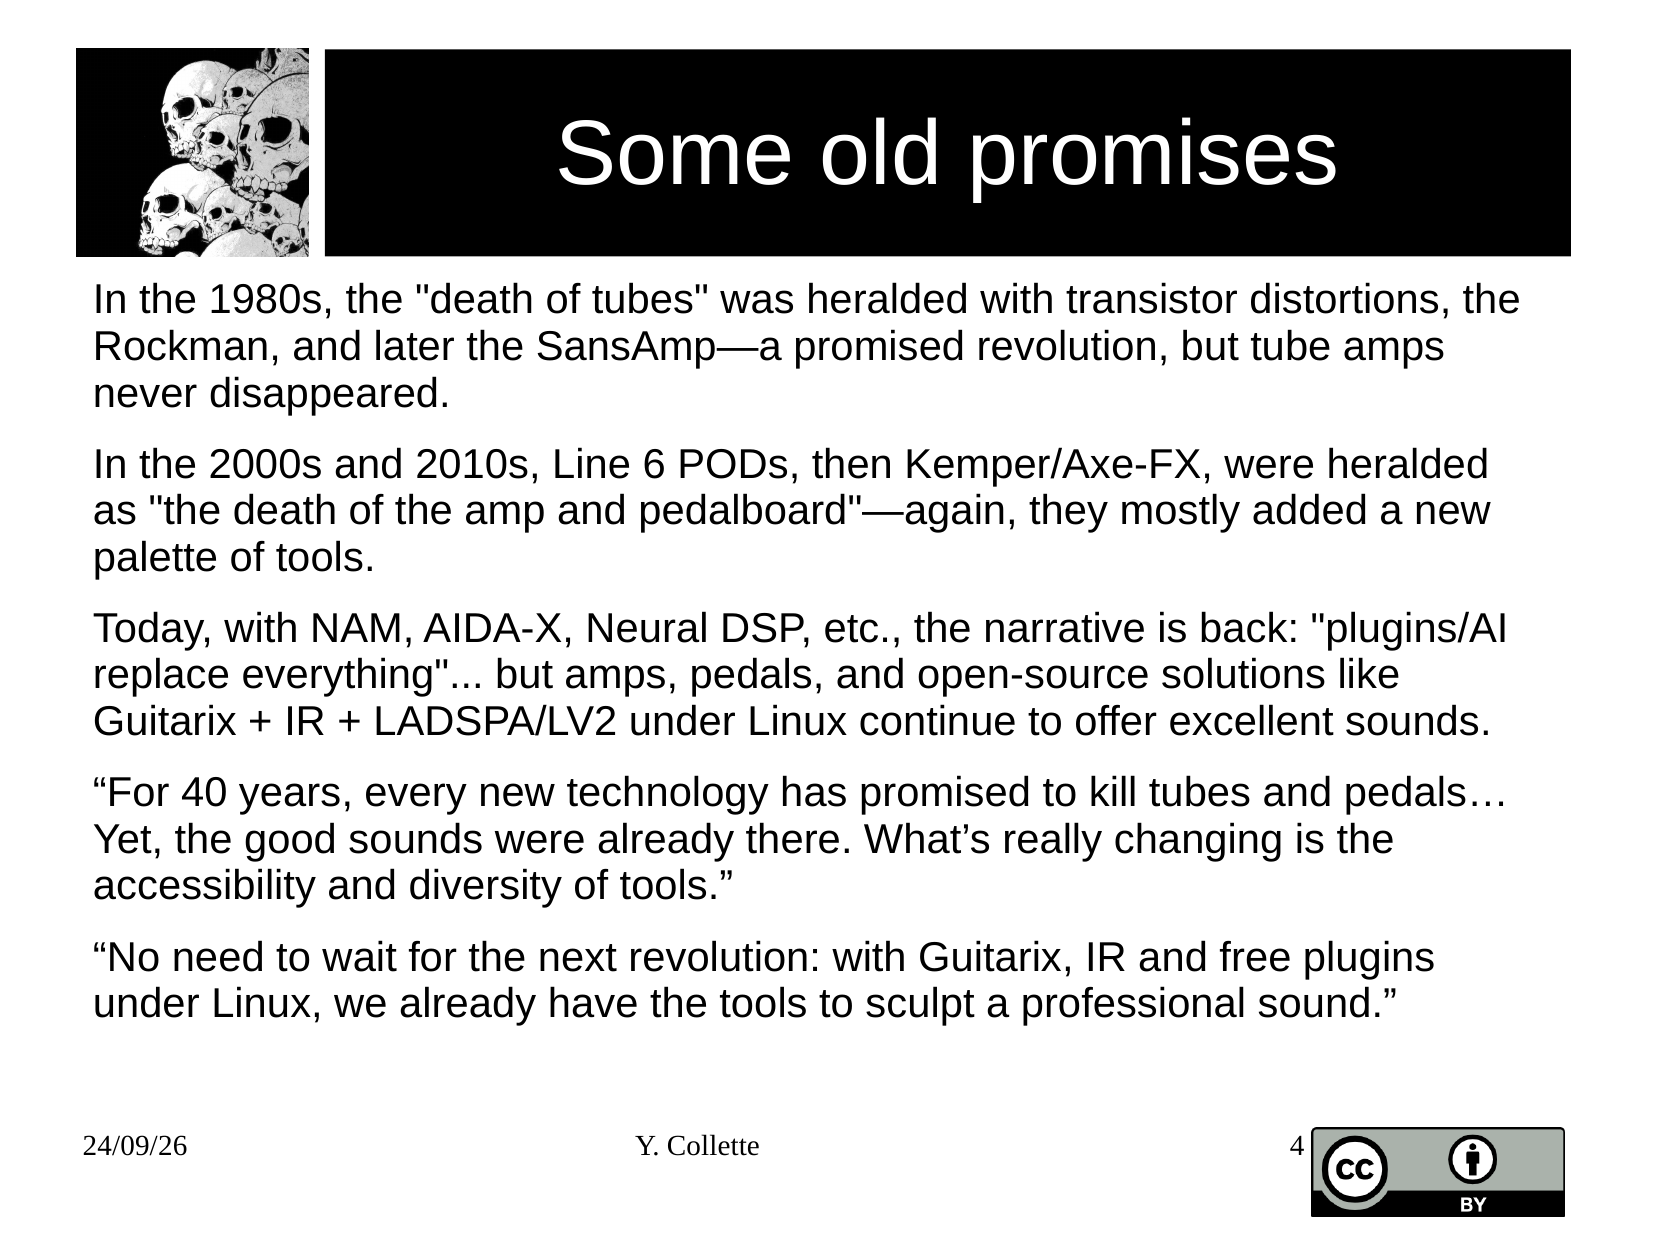

# Some old promises
In the 1980s, the "death of tubes" was heralded with transistor distortions, the Rockman, and later the SansAmp—a promised revolution, but tube amps never disappeared.
In the 2000s and 2010s, Line 6 PODs, then Kemper/Axe-FX, were heralded as "the death of the amp and pedalboard"—again, they mostly added a new palette of tools.
Today, with NAM, AIDA-X, Neural DSP, etc., the narrative is back: "plugins/AI replace everything"... but amps, pedals, and open-source solutions like Guitarix + IR + LADSPA/LV2 under Linux continue to offer excellent sounds.
“For 40 years, every new technology has promised to kill tubes and pedals… Yet, the good sounds were already there. What’s really changing is the accessibility and diversity of tools.”
“No need to wait for the next revolution: with Guitarix, IR and free plugins under Linux, we already have the tools to sculpt a professional sound.”
Y. Collette
4